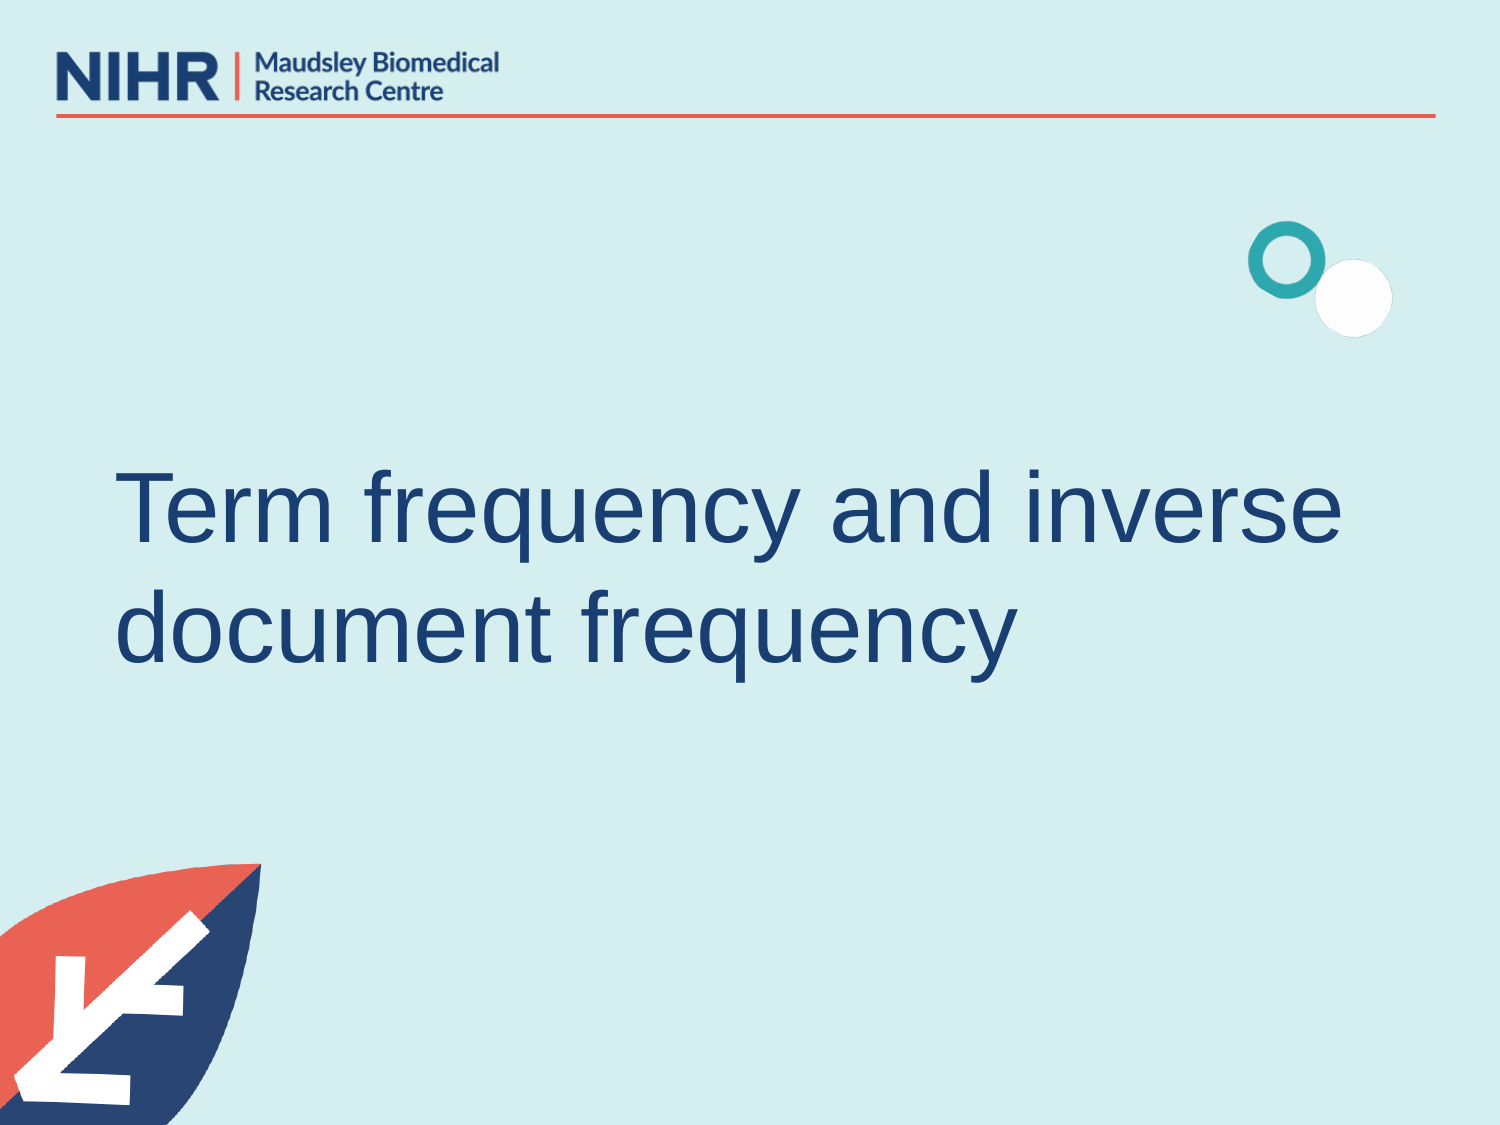

# Term frequency and inverse document frequency